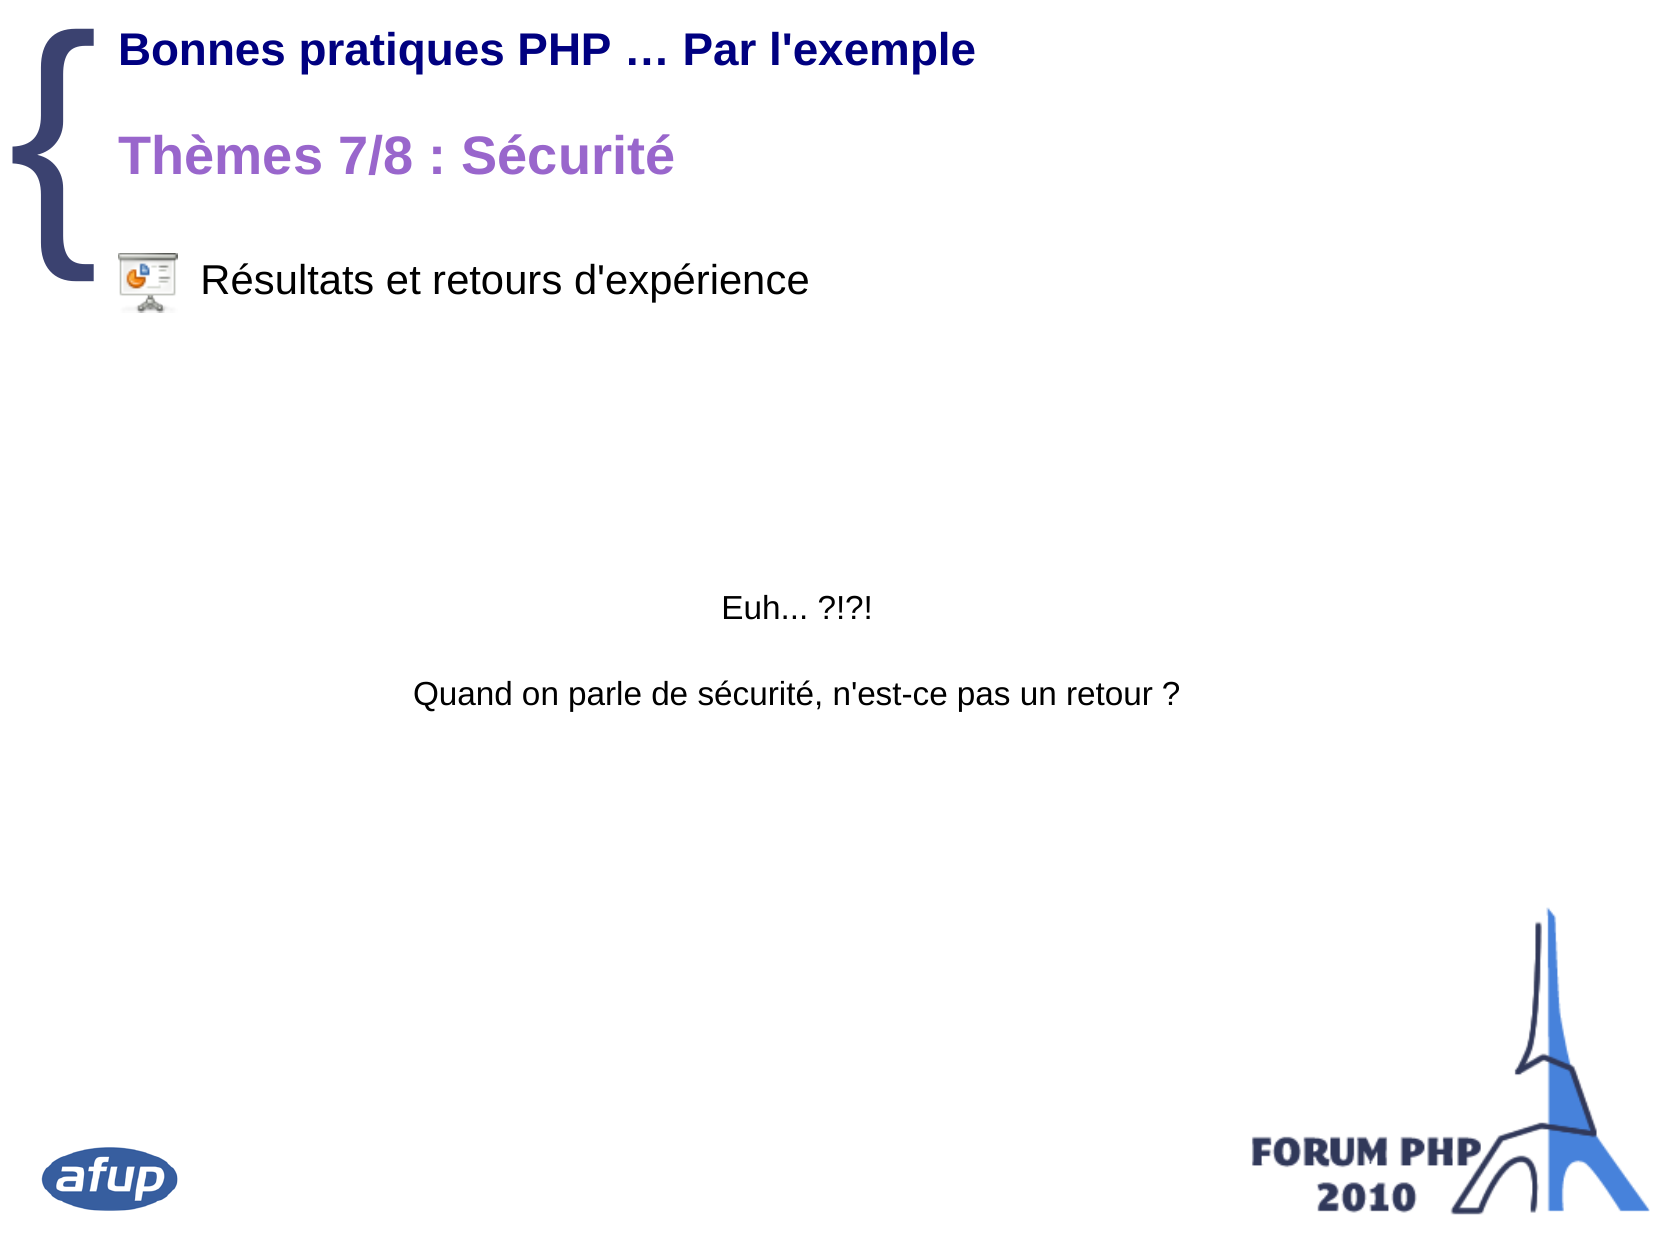

# Bonnes pratiques PHP … Par l'exemple Thèmes 7/8 : Sécurité
 Résultats et retours d'expérience
Euh... ?!?!
Quand on parle de sécurité, n'est-ce pas un retour ?